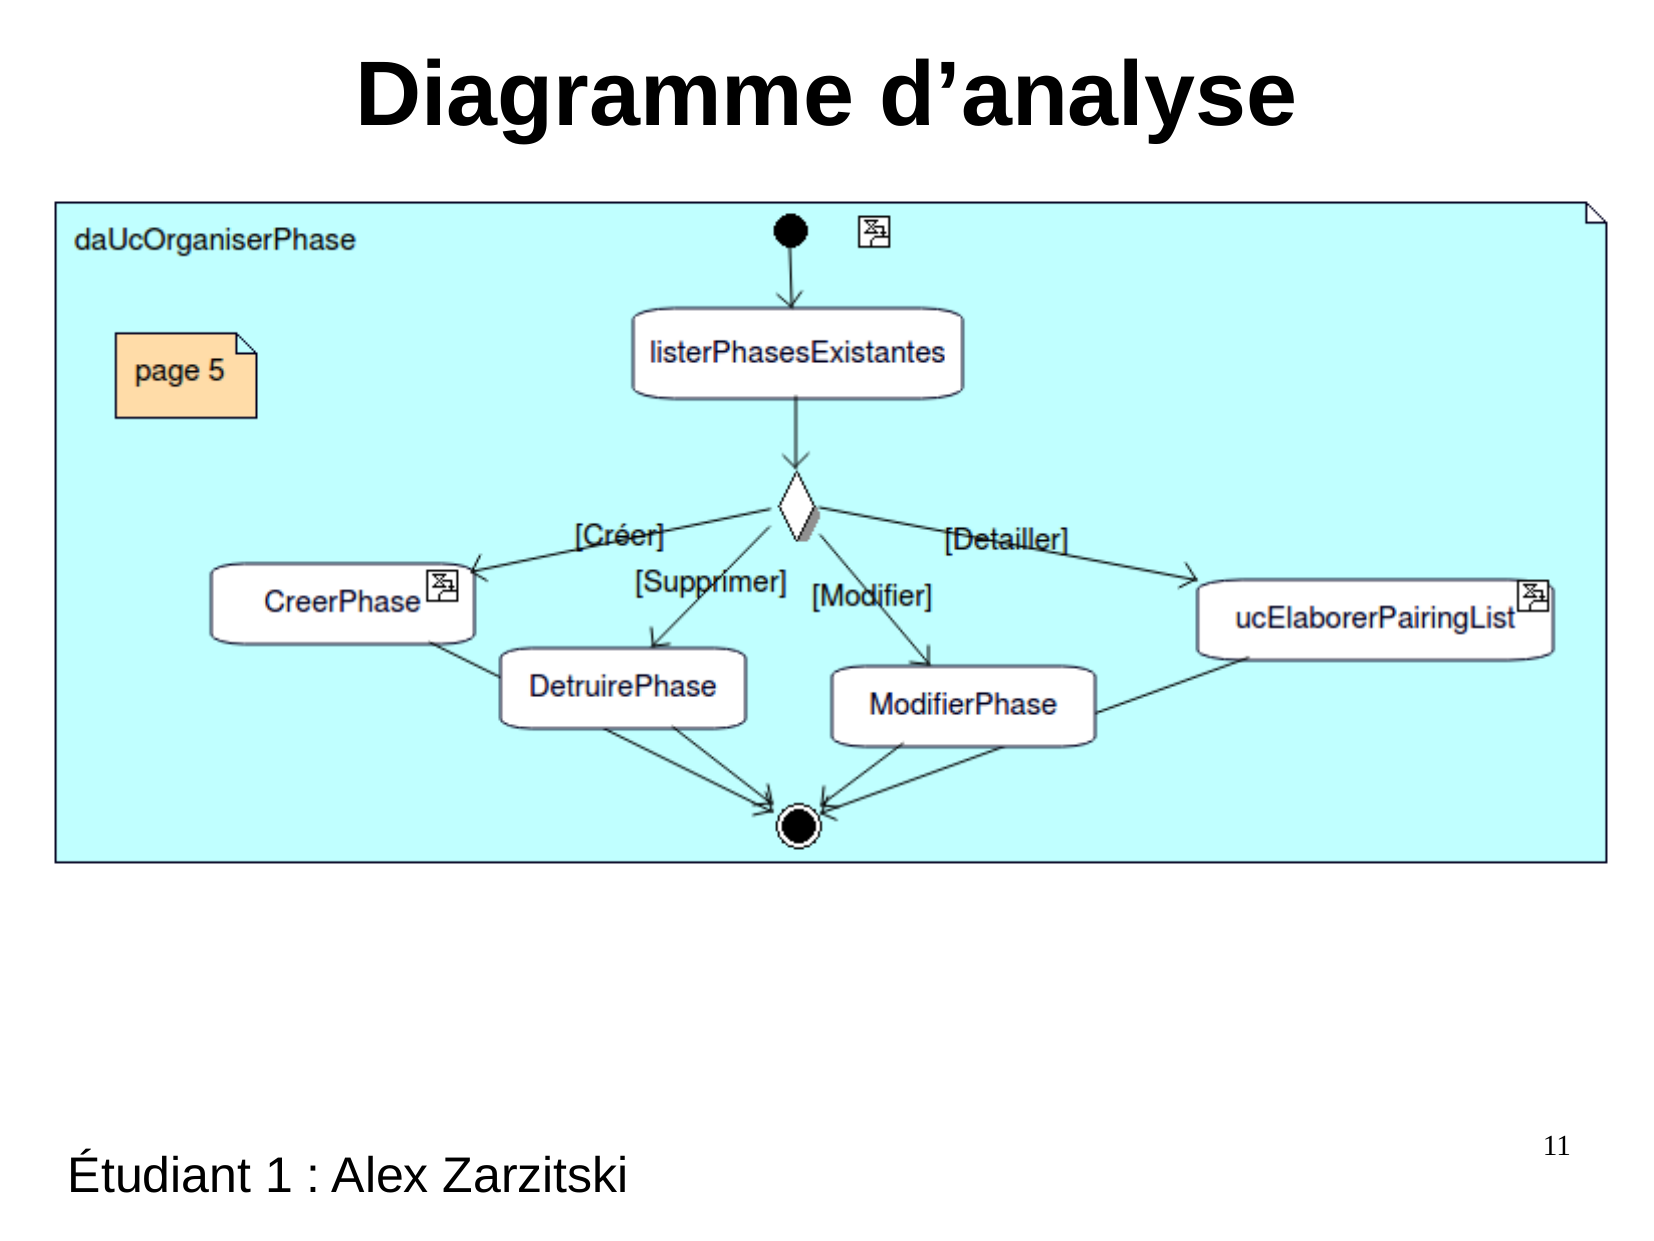

# Diagramme d’analyse
11
Étudiant 1 : Alex Zarzitski